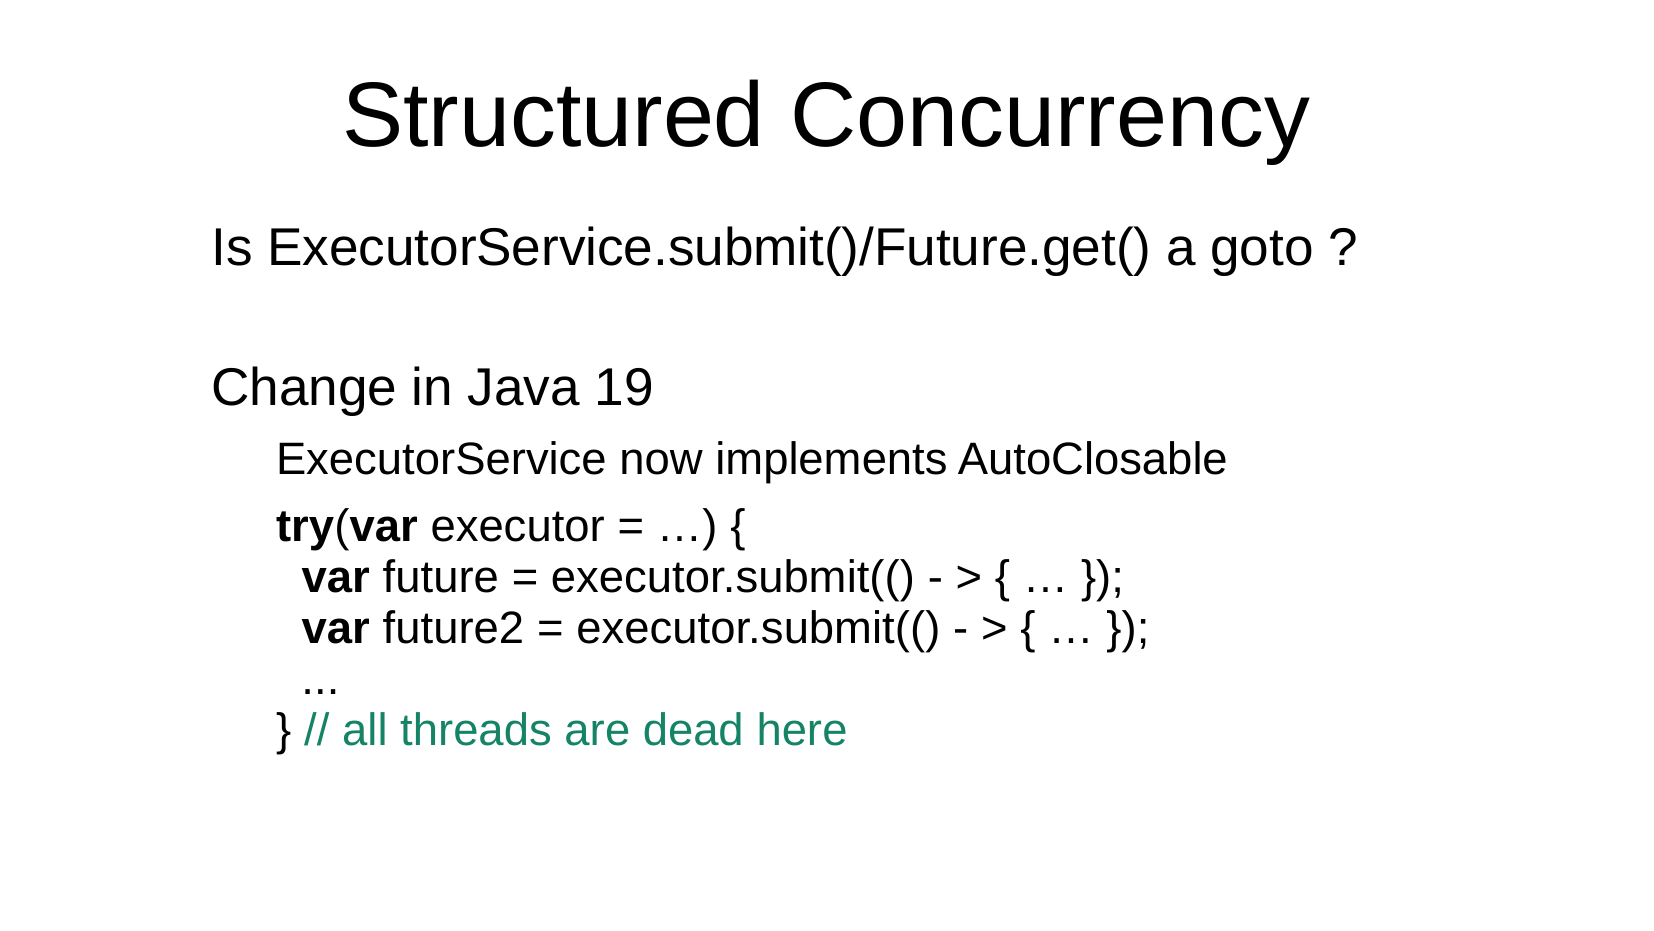

# Structured Concurrency
Is ExecutorService.submit()/Future.get() a goto ?
Change in Java 19
ExecutorService now implements AutoClosable
try(var executor = …) {
 var future = executor.submit(() - > { … });
 var future2 = executor.submit(() - > { … });
 ...
} // all threads are dead here